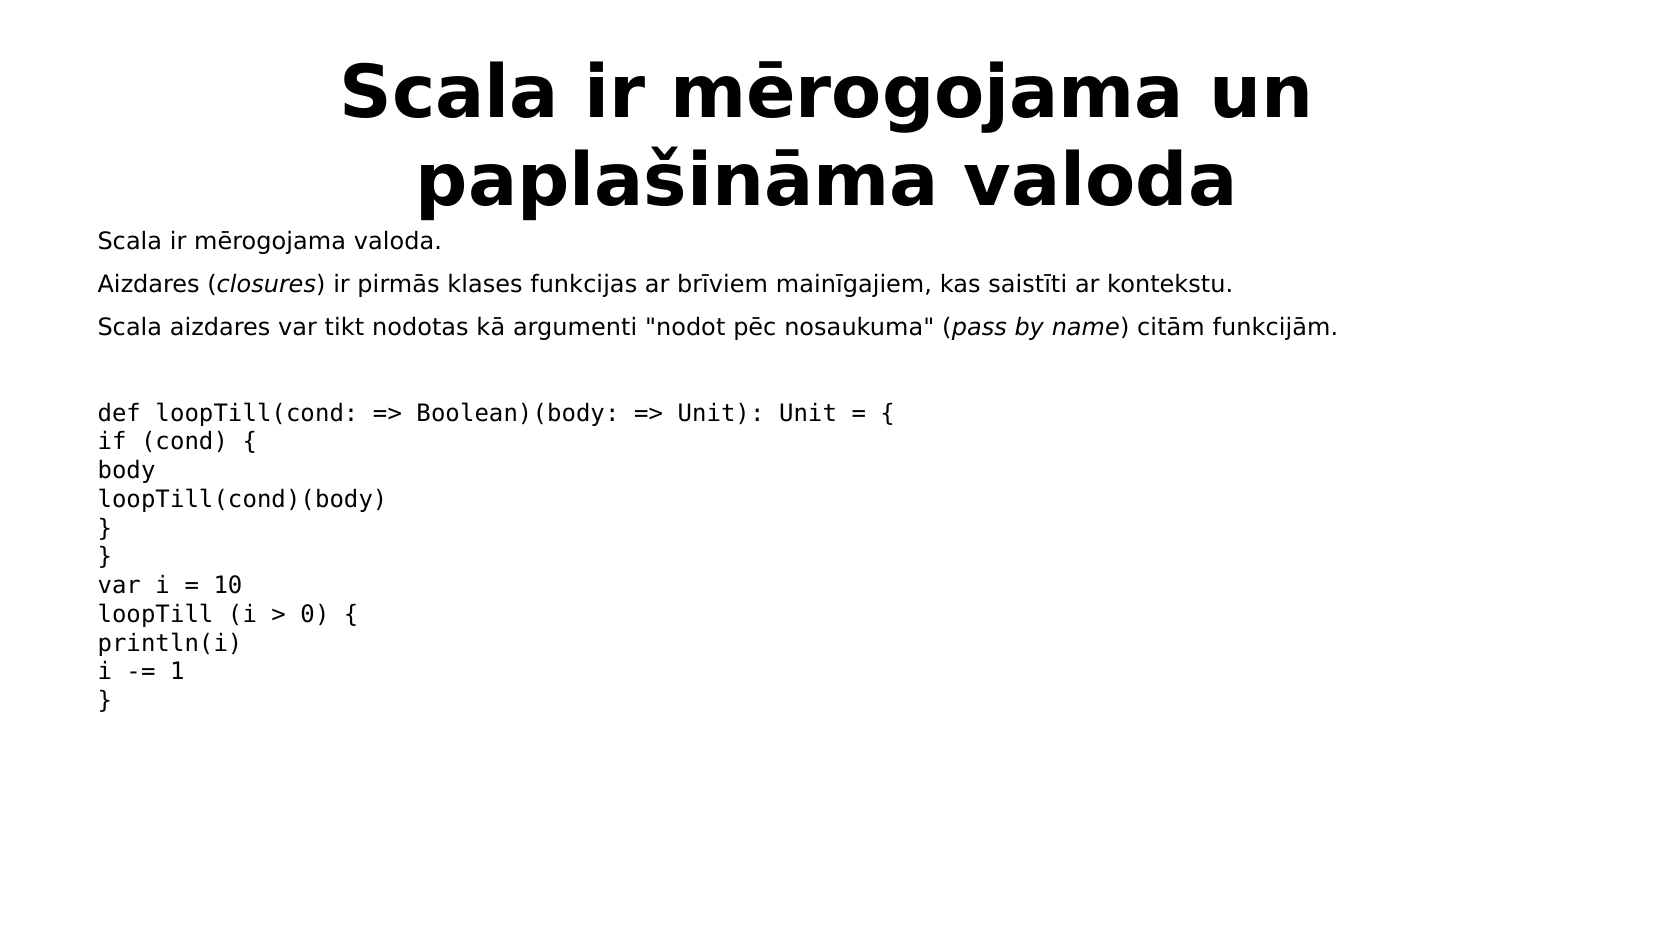

# Scala ir mērogojama un paplašināma valoda
Scala ir mērogojama valoda.
Aizdares (closures) ir pirmās klases funkcijas ar brīviem mainīgajiem, kas saistīti ar kontekstu.
Scala aizdares var tikt nodotas kā argumenti "nodot pēc nosaukuma" (pass by name) citām funkcijām.
def loopTill(cond: => Boolean)(body: => Unit): Unit = {
if (cond) {
body
loopTill(cond)(body)
}
}
var i = 10
loopTill (i > 0) {
println(i)
i -= 1
}